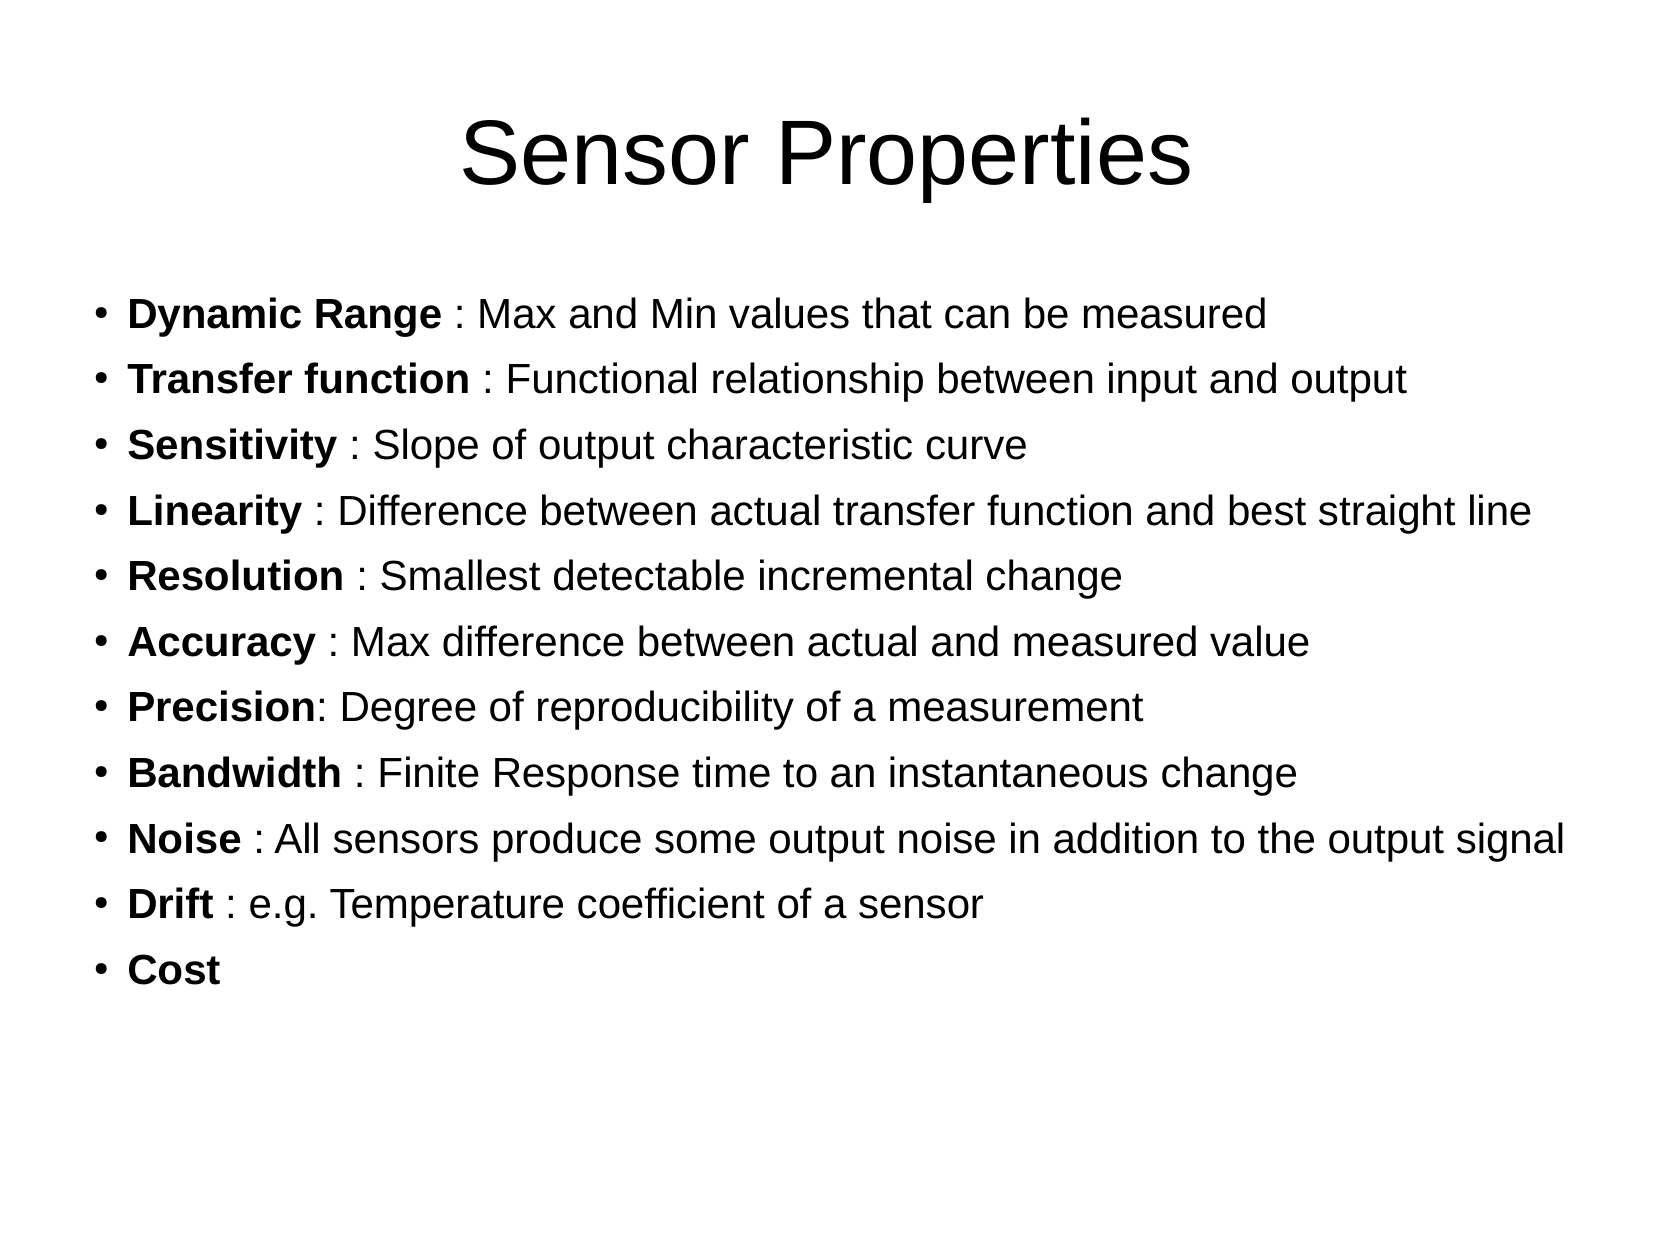

# Sensor Properties
Dynamic Range : Max and Min values that can be measured
Transfer function : Functional relationship between input and output
Sensitivity : Slope of output characteristic curve
Linearity : Difference between actual transfer function and best straight line
Resolution : Smallest detectable incremental change
Accuracy : Max difference between actual and measured value
Precision: Degree of reproducibility of a measurement
Bandwidth : Finite Response time to an instantaneous change
Noise : All sensors produce some output noise in addition to the output signal
Drift : e.g. Temperature coefficient of a sensor
Cost